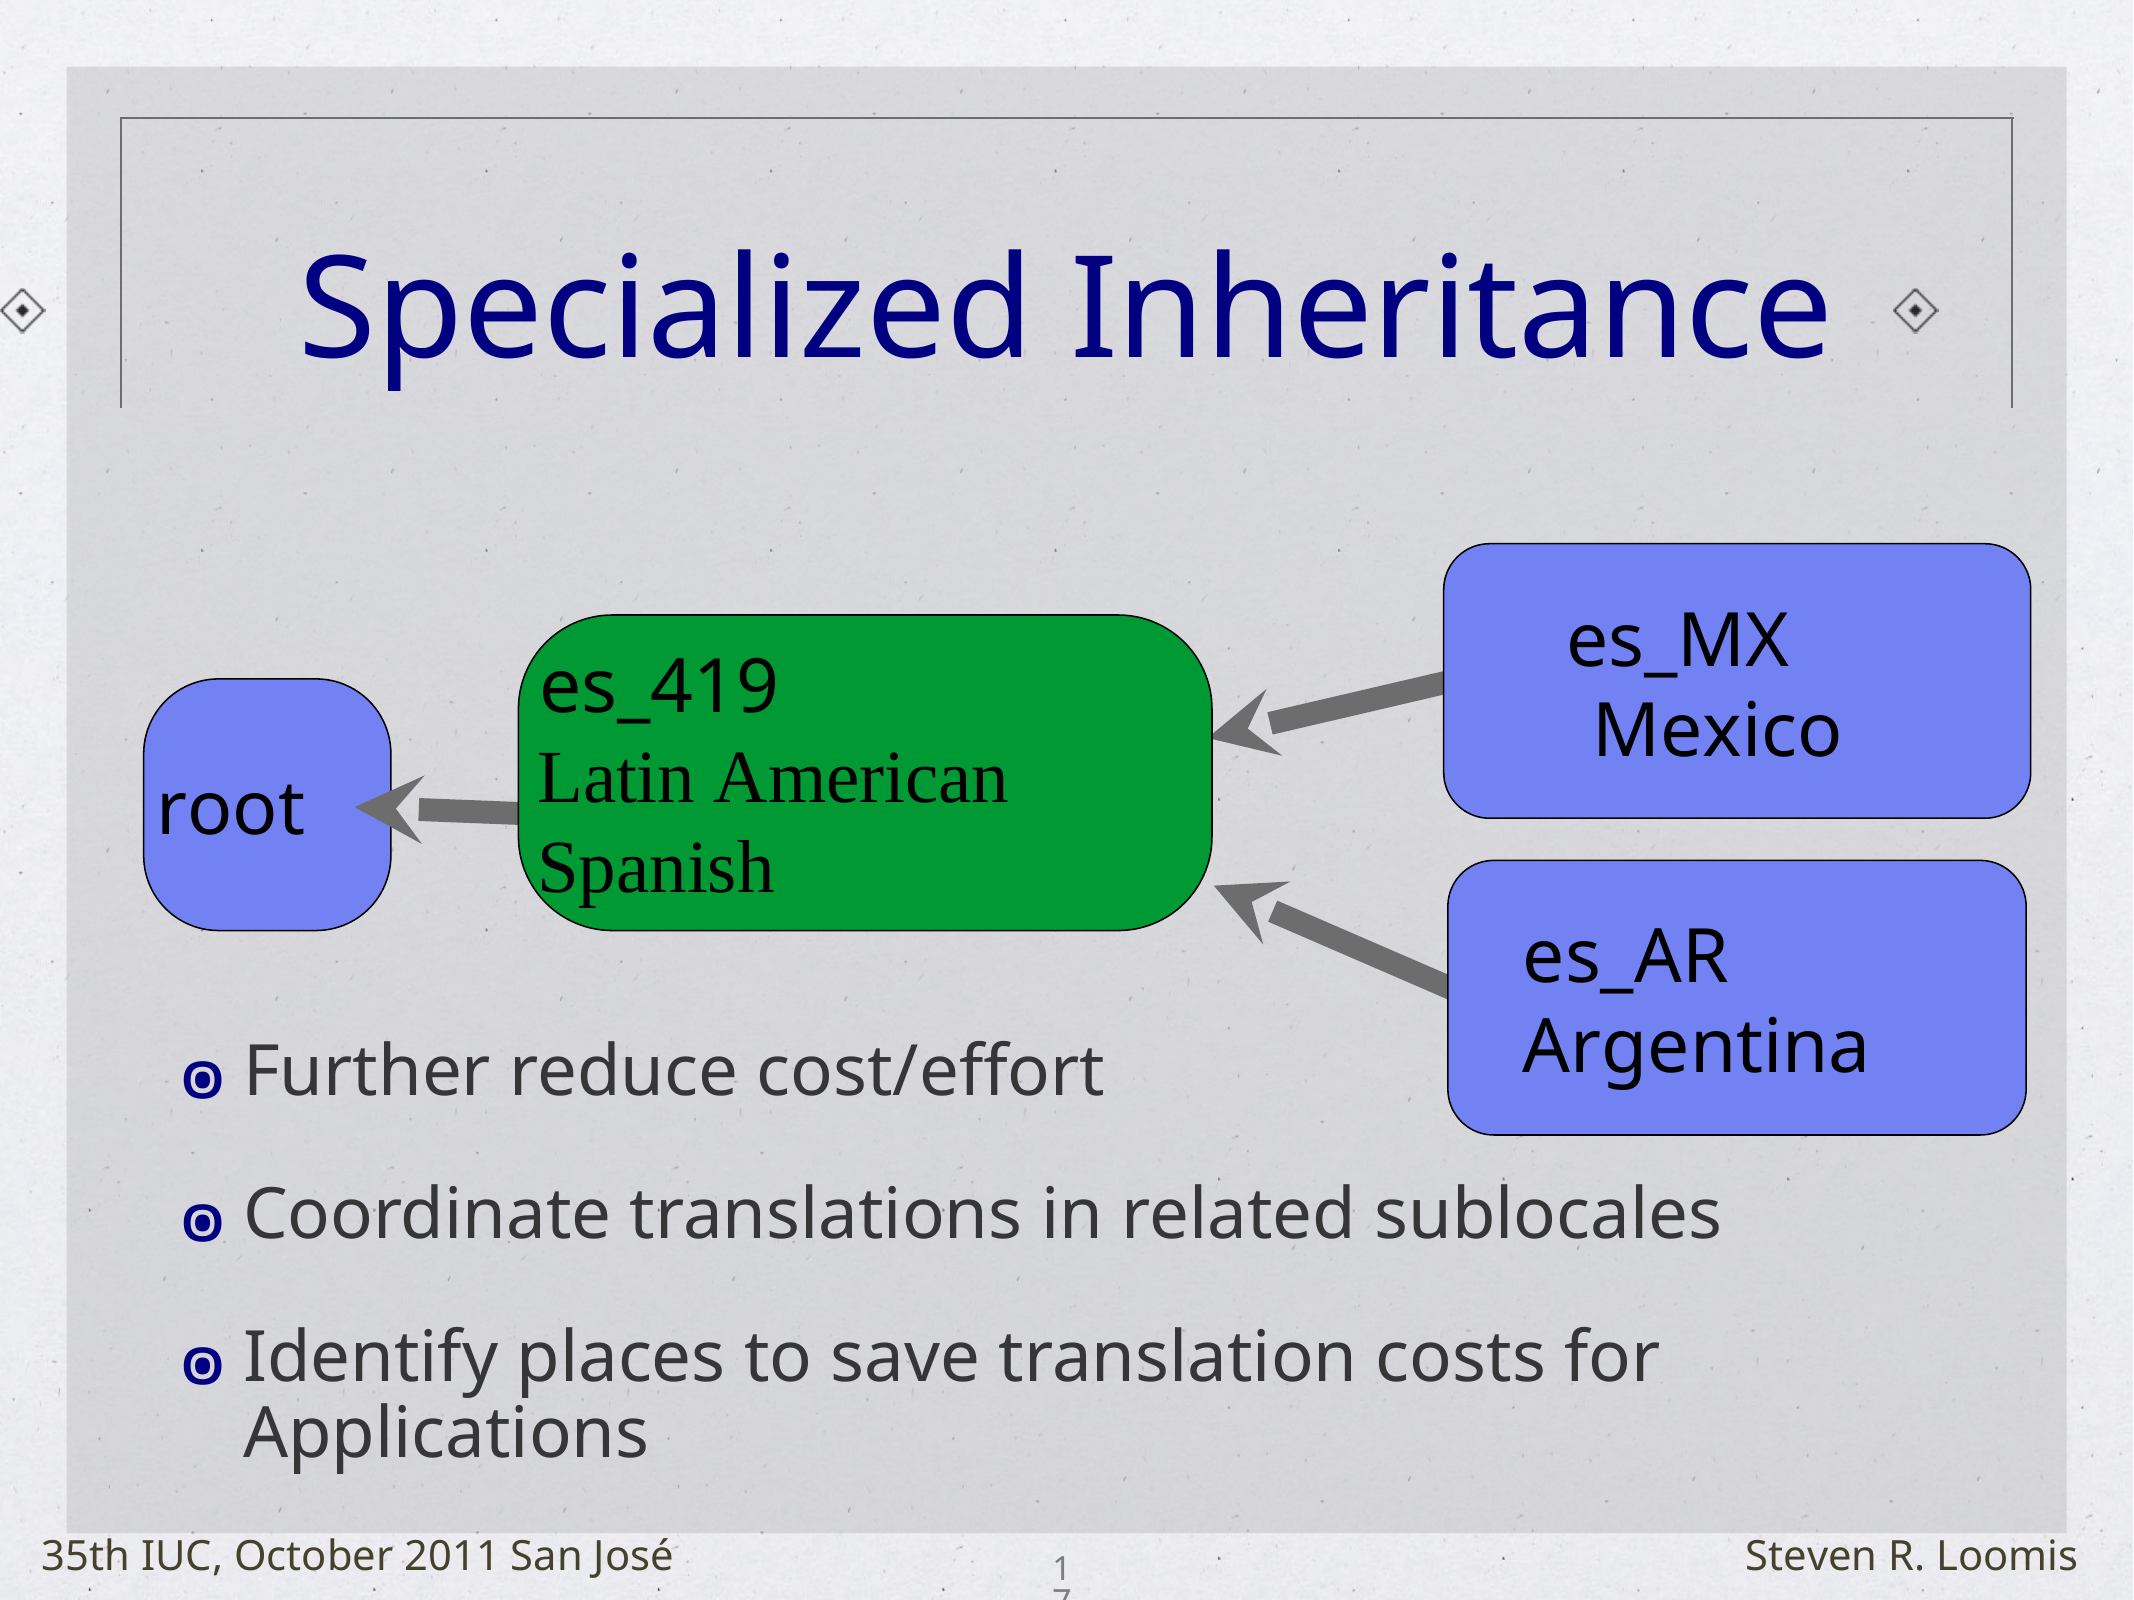

# Specialized Inheritance
Further reduce cost/effort
Coordinate translations in related sublocales
Identify places to save translation costs for Applications
es_MX
Mexico
es_419
Latin American Spanish
root
es_AR
Argentina
17